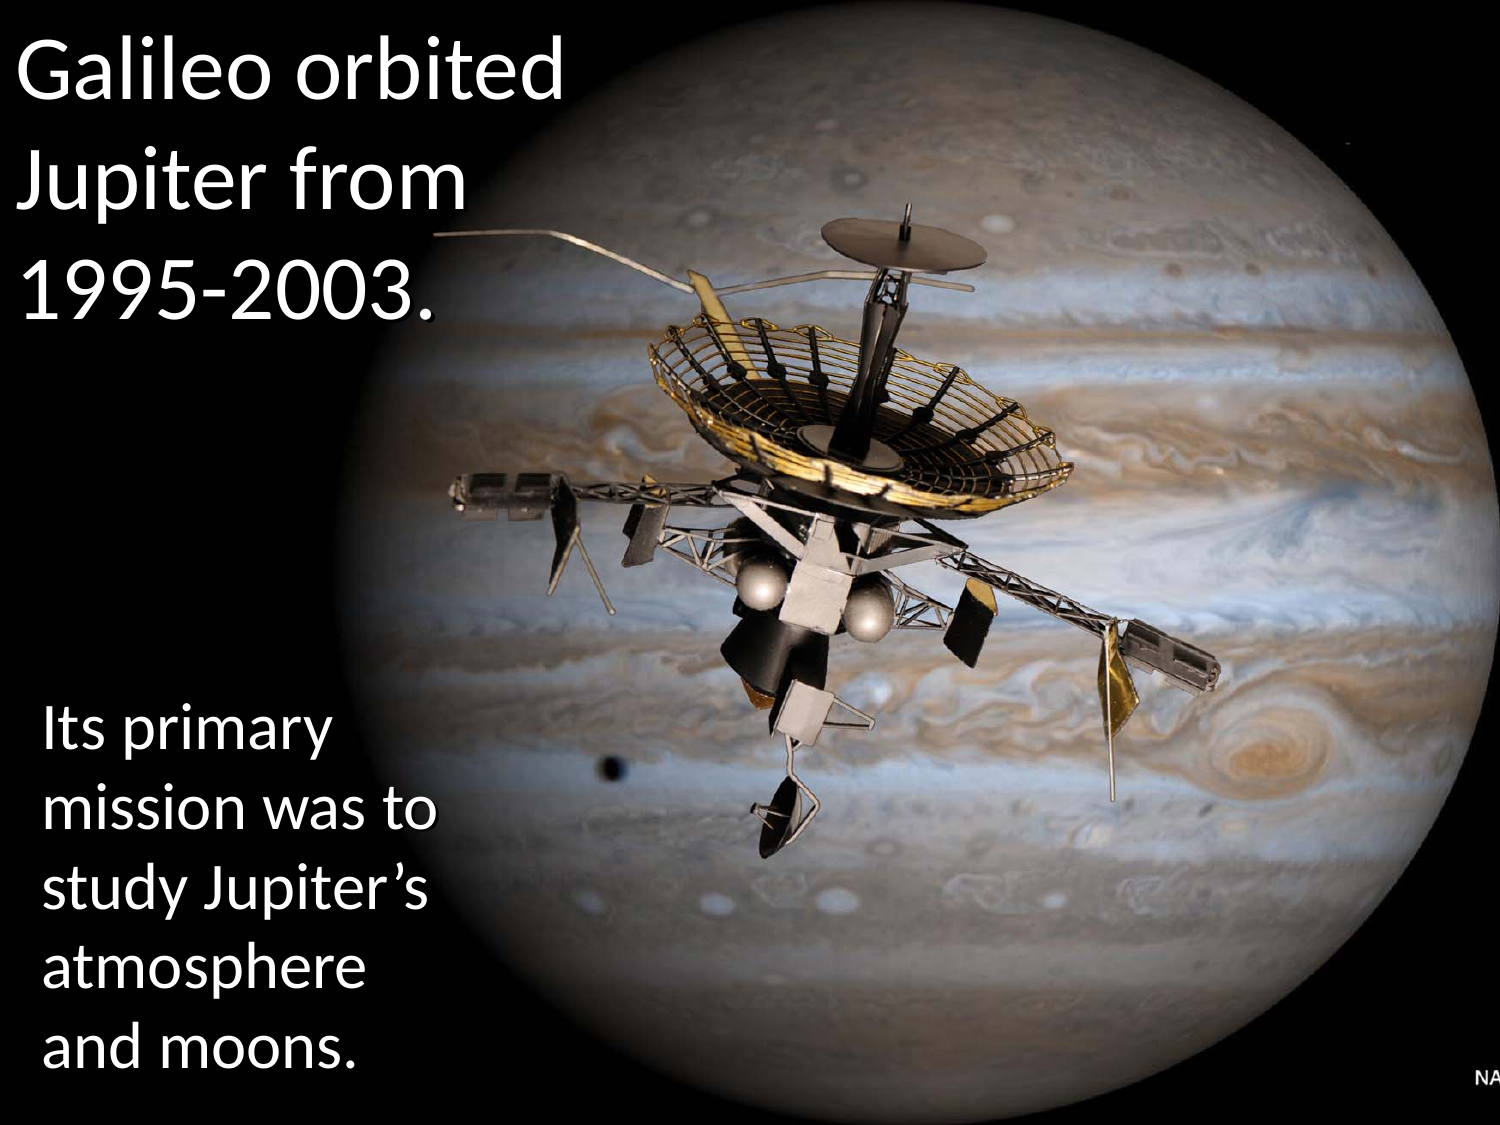

Galileo orbited Jupiter from 1995-2003.
Its primary mission was to study Jupiter’s atmosphere and moons.